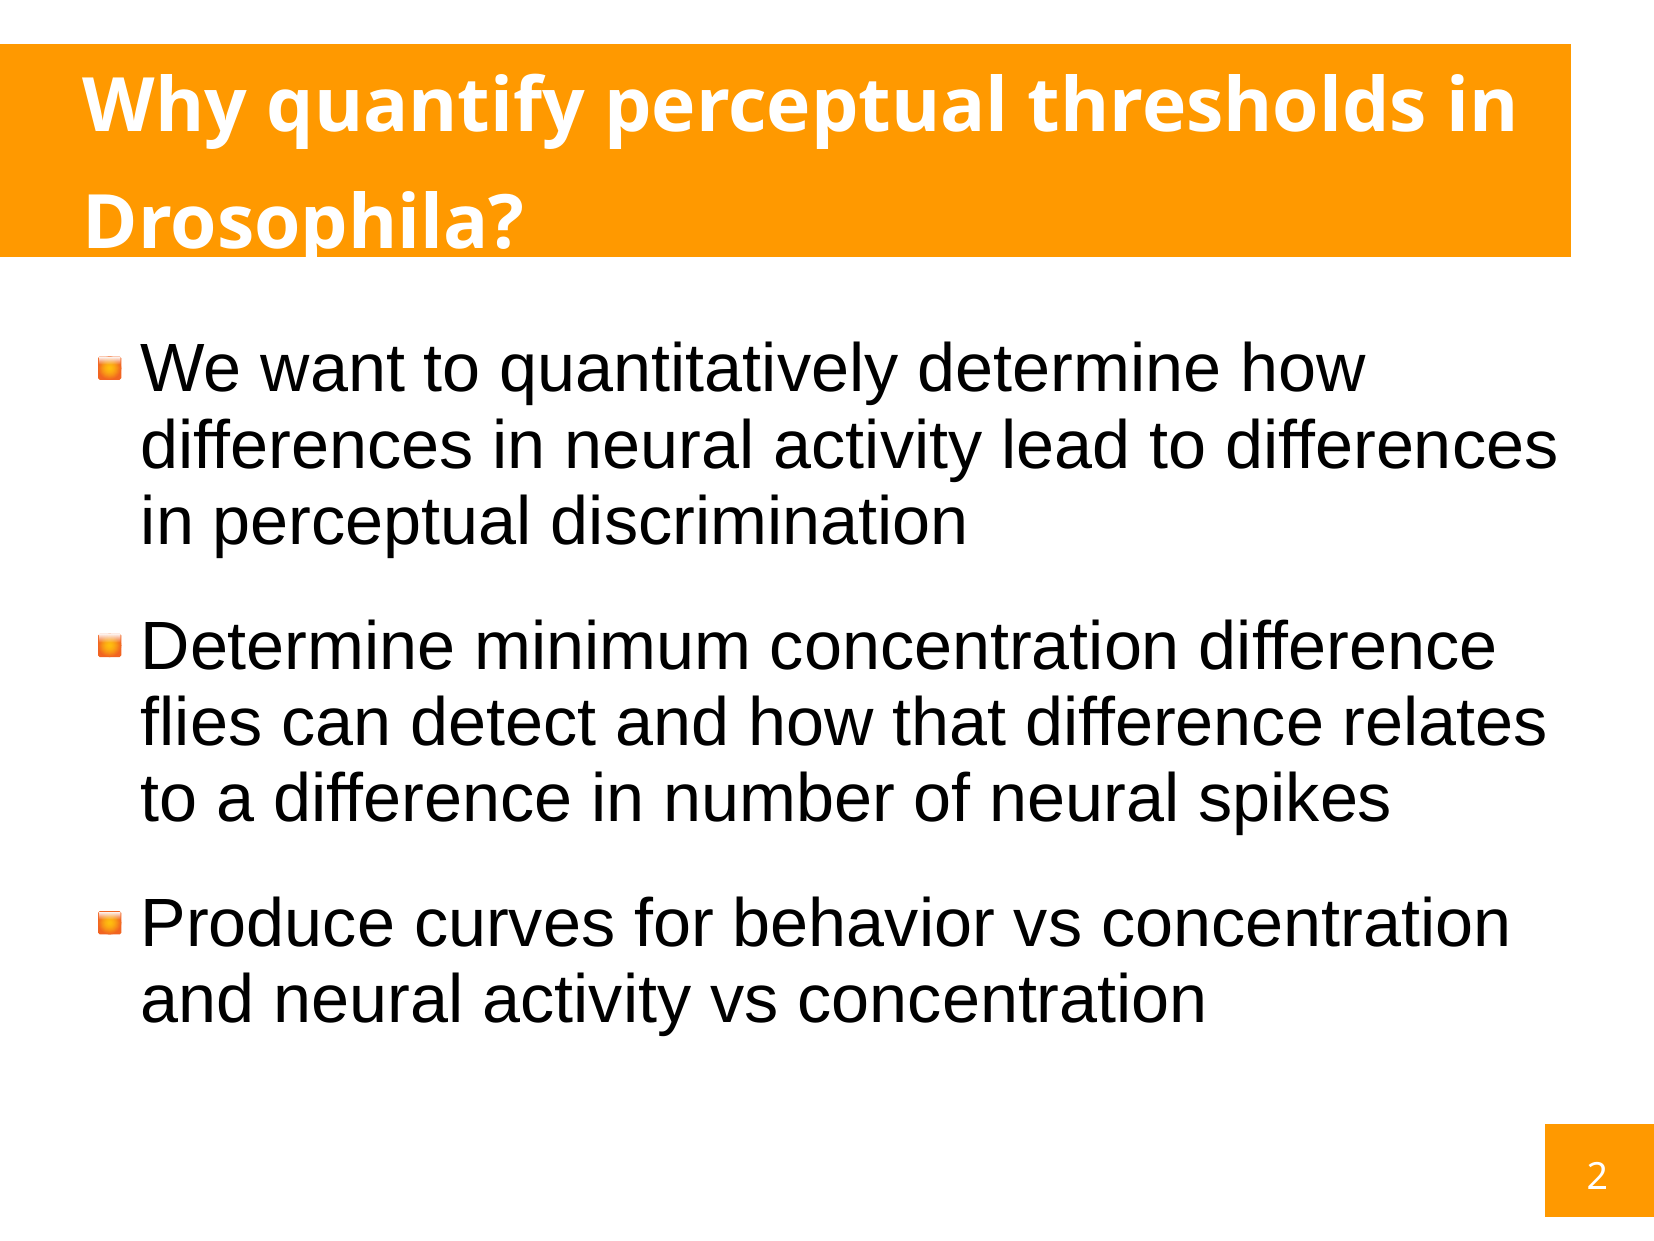

# Why quantify perceptual thresholds in Drosophila?
We want to quantitatively determine how differences in neural activity lead to differences in perceptual discrimination
Determine minimum concentration difference flies can detect and how that difference relates to a difference in number of neural spikes
Produce curves for behavior vs concentration and neural activity vs concentration
2